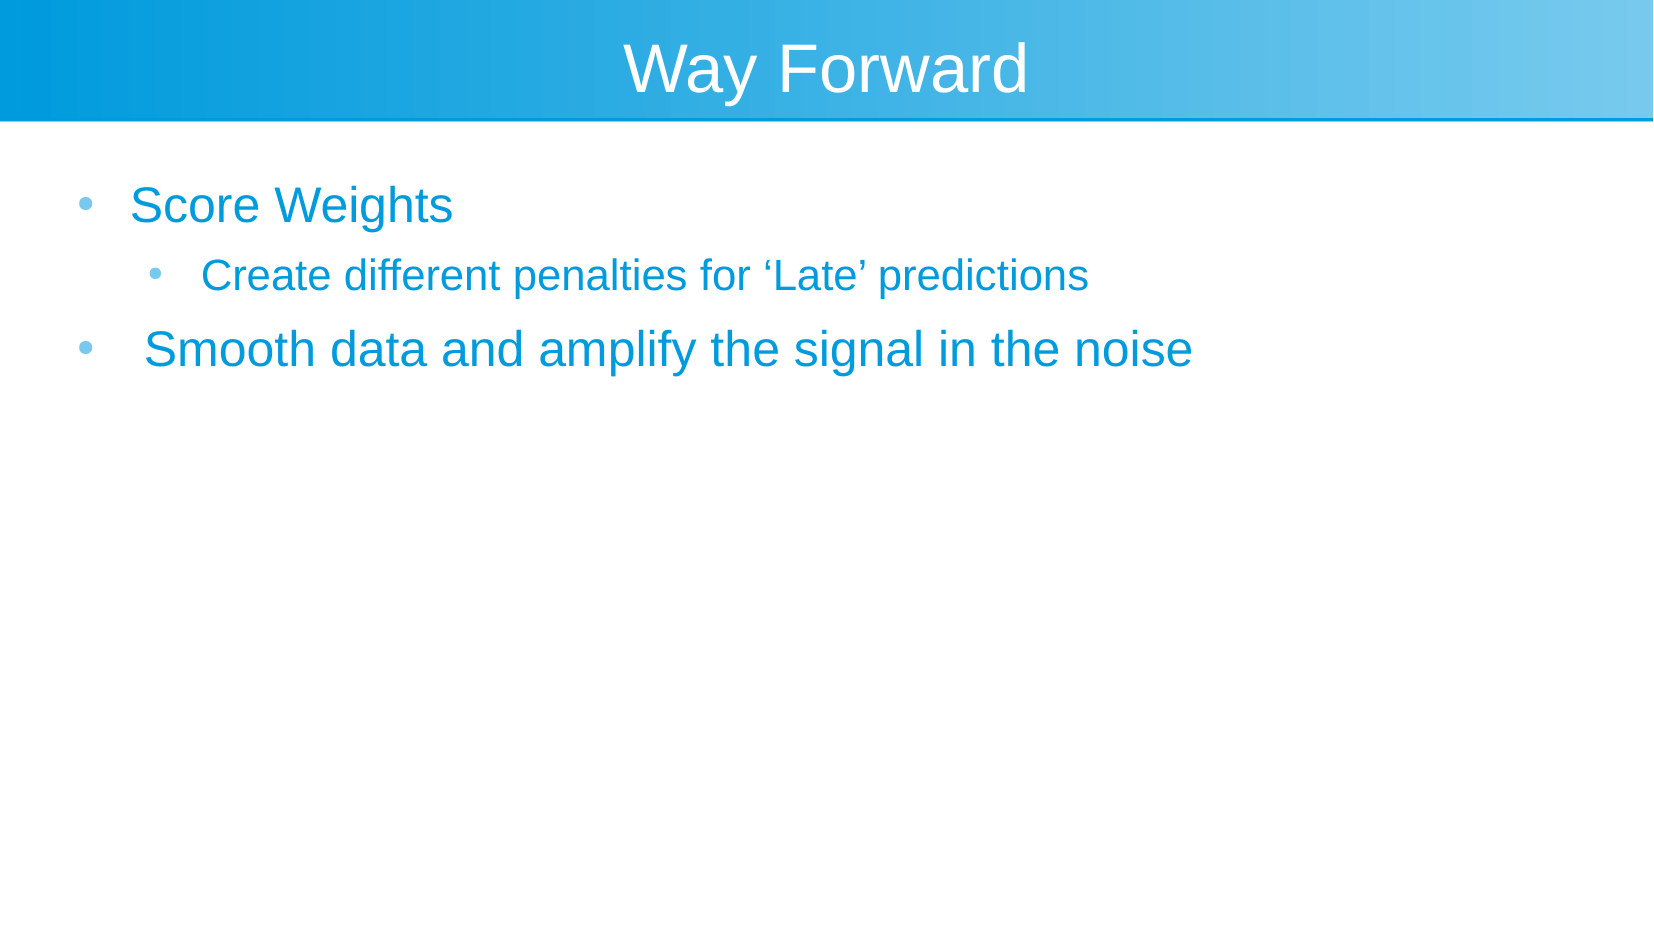

# Way Forward
Score Weights
Create different penalties for ‘Late’ predictions
 Smooth data and amplify the signal in the noise
14